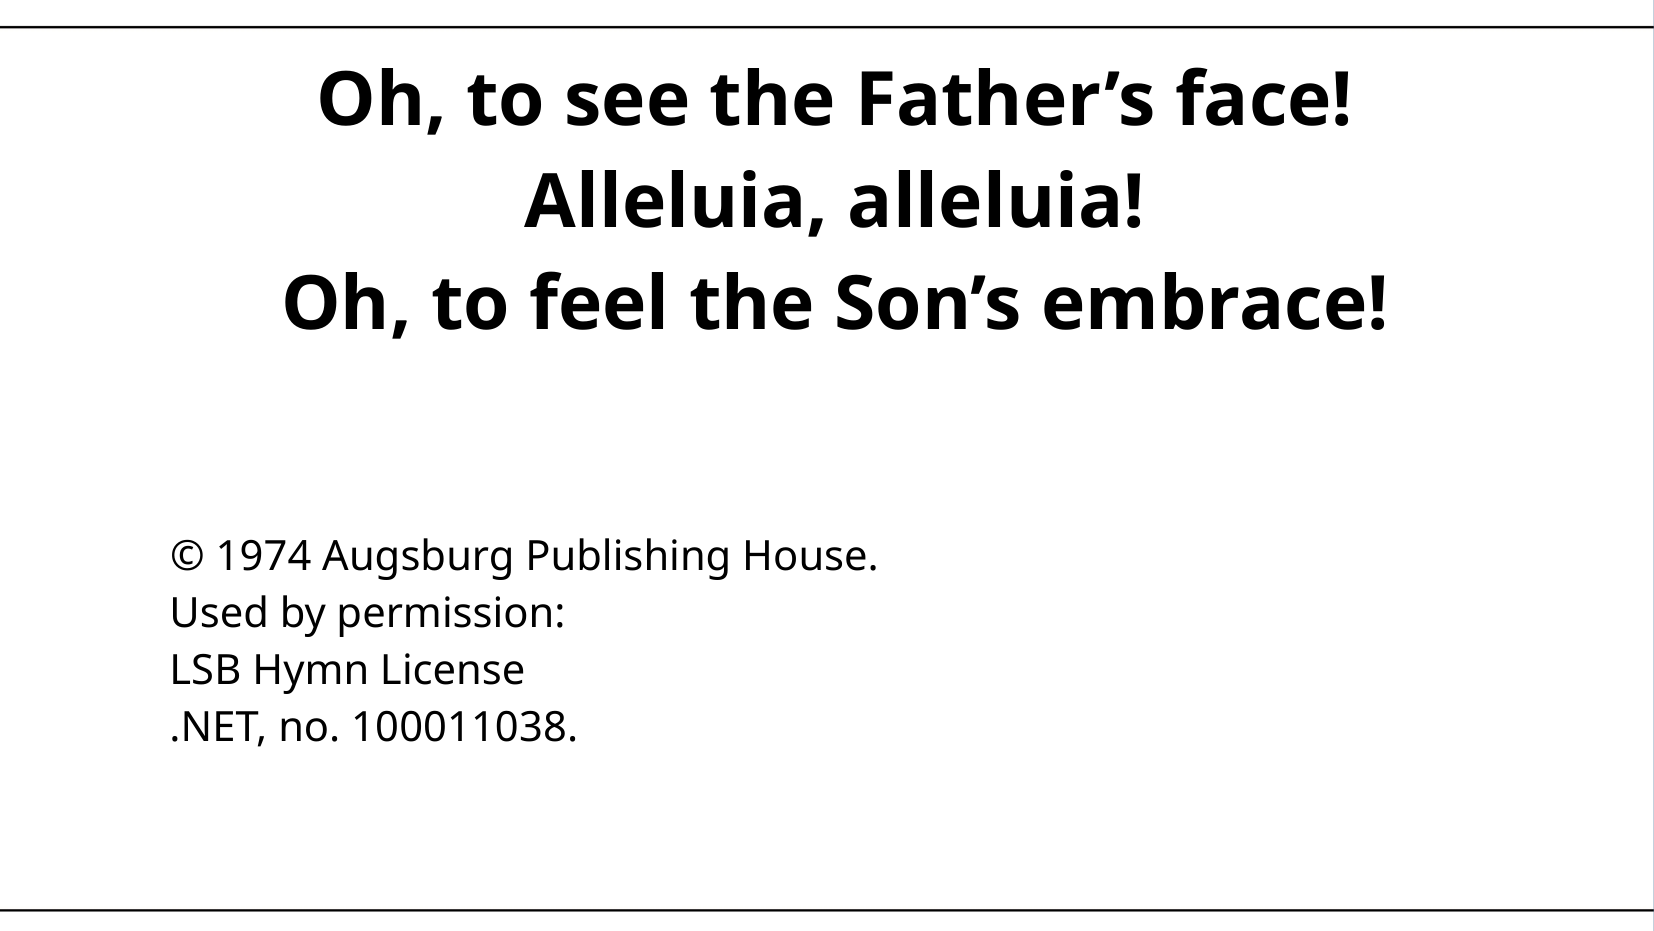

Oh, to see the Father’s face!
Alleluia, alleluia!
Oh, to feel the Son’s embrace!
 © 1974 Augsburg Publishing House.
 Used by permission:
 LSB Hymn License
 .NET, no. 100011038.